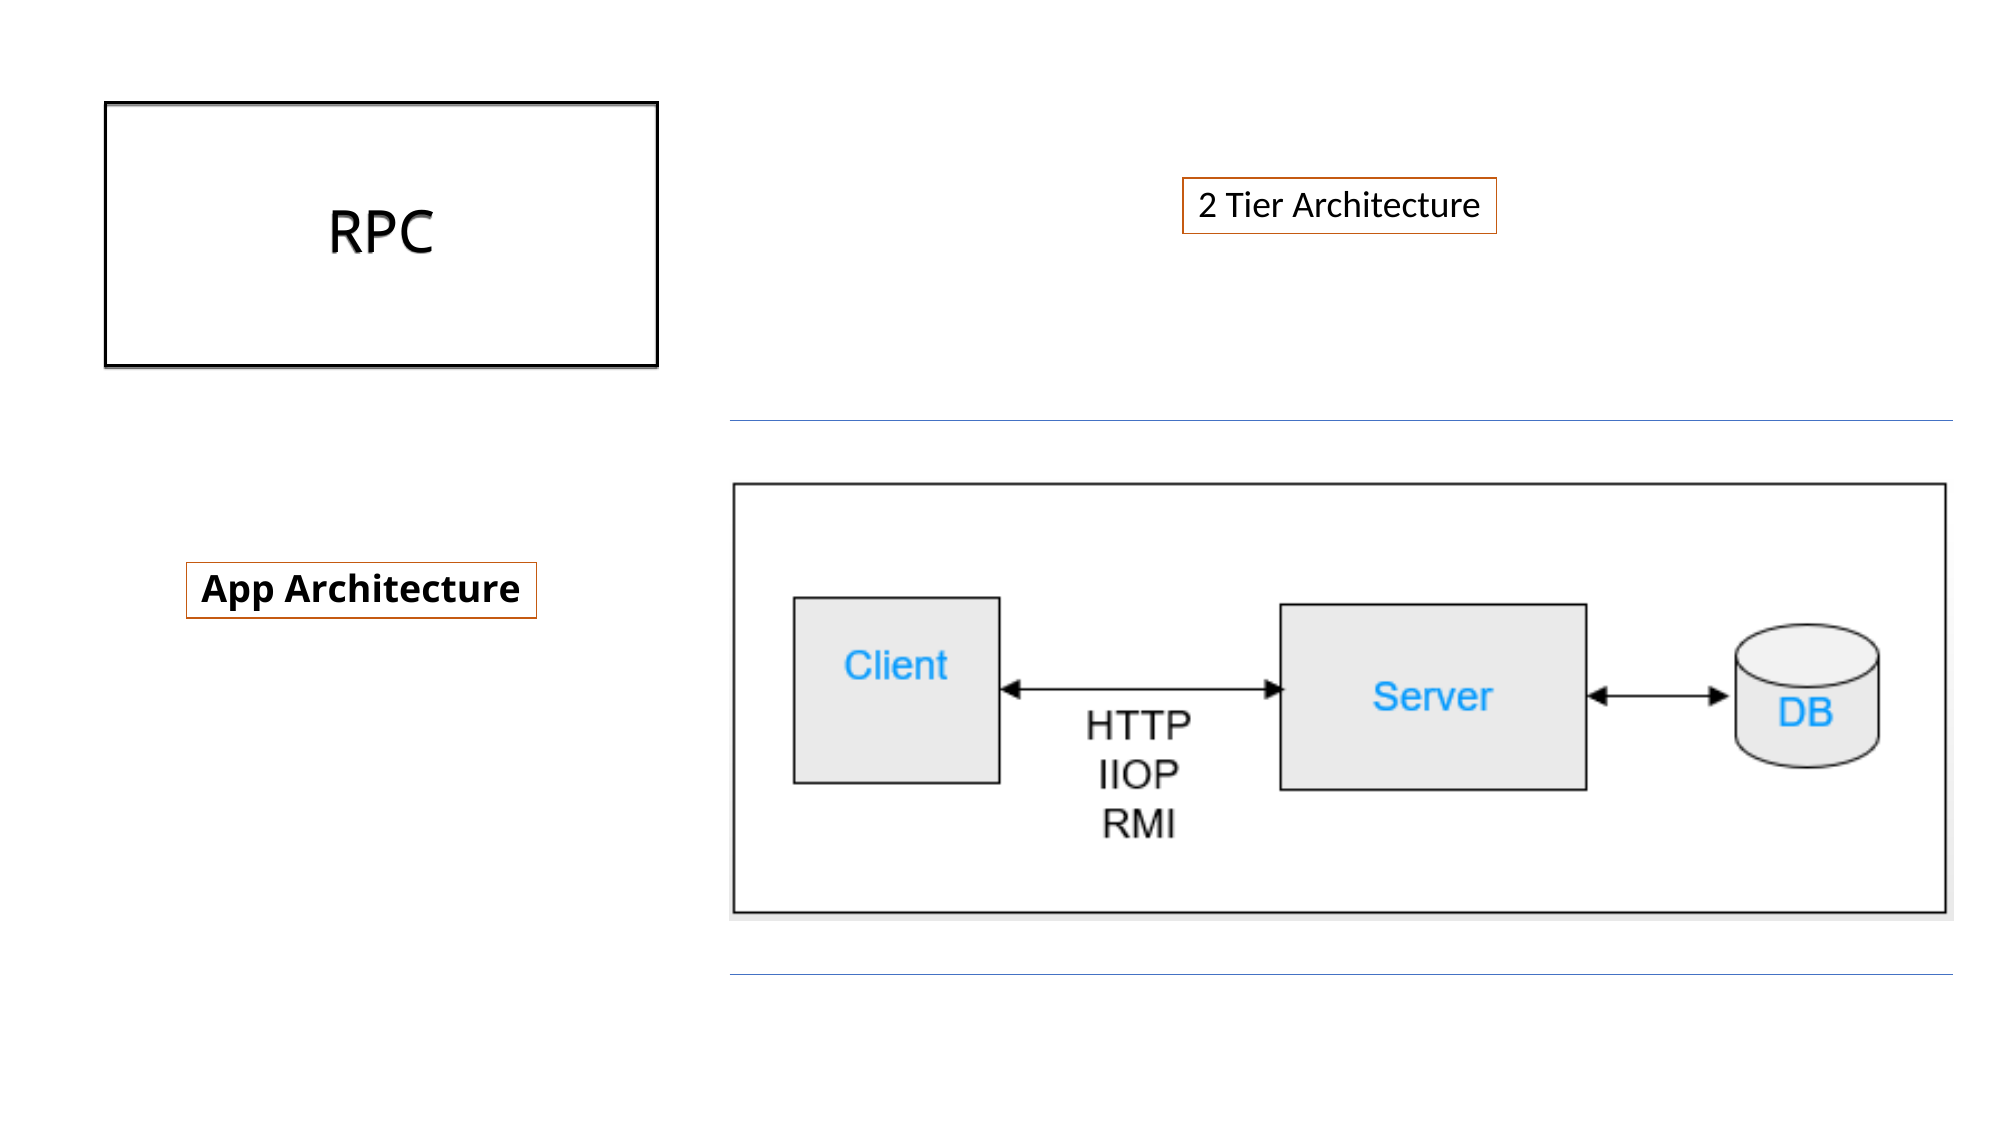

# RPC
2 Tier Architecture
App Architecture